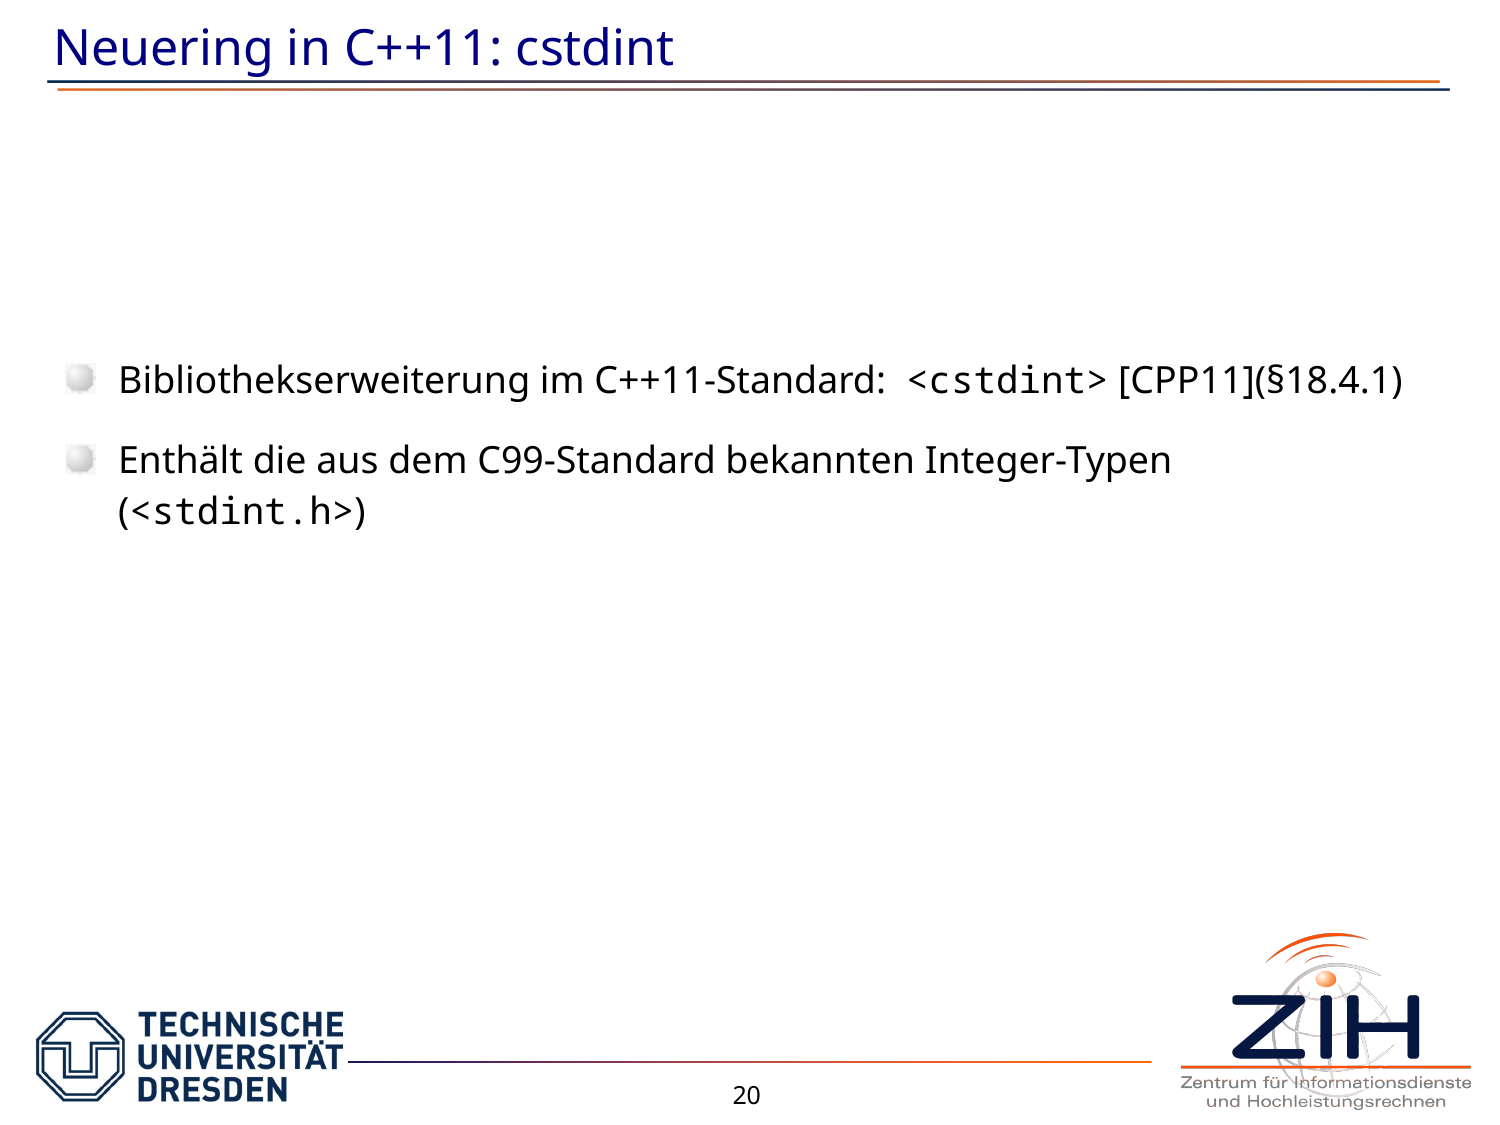

# Neuering in C++11: cstdint
Bibliothekserweiterung im C++11-Standard: <cstdint> [CPP11](§18.4.1)
Enthält die aus dem C99-Standard bekannten Integer-Typen (<stdint.h>)
20